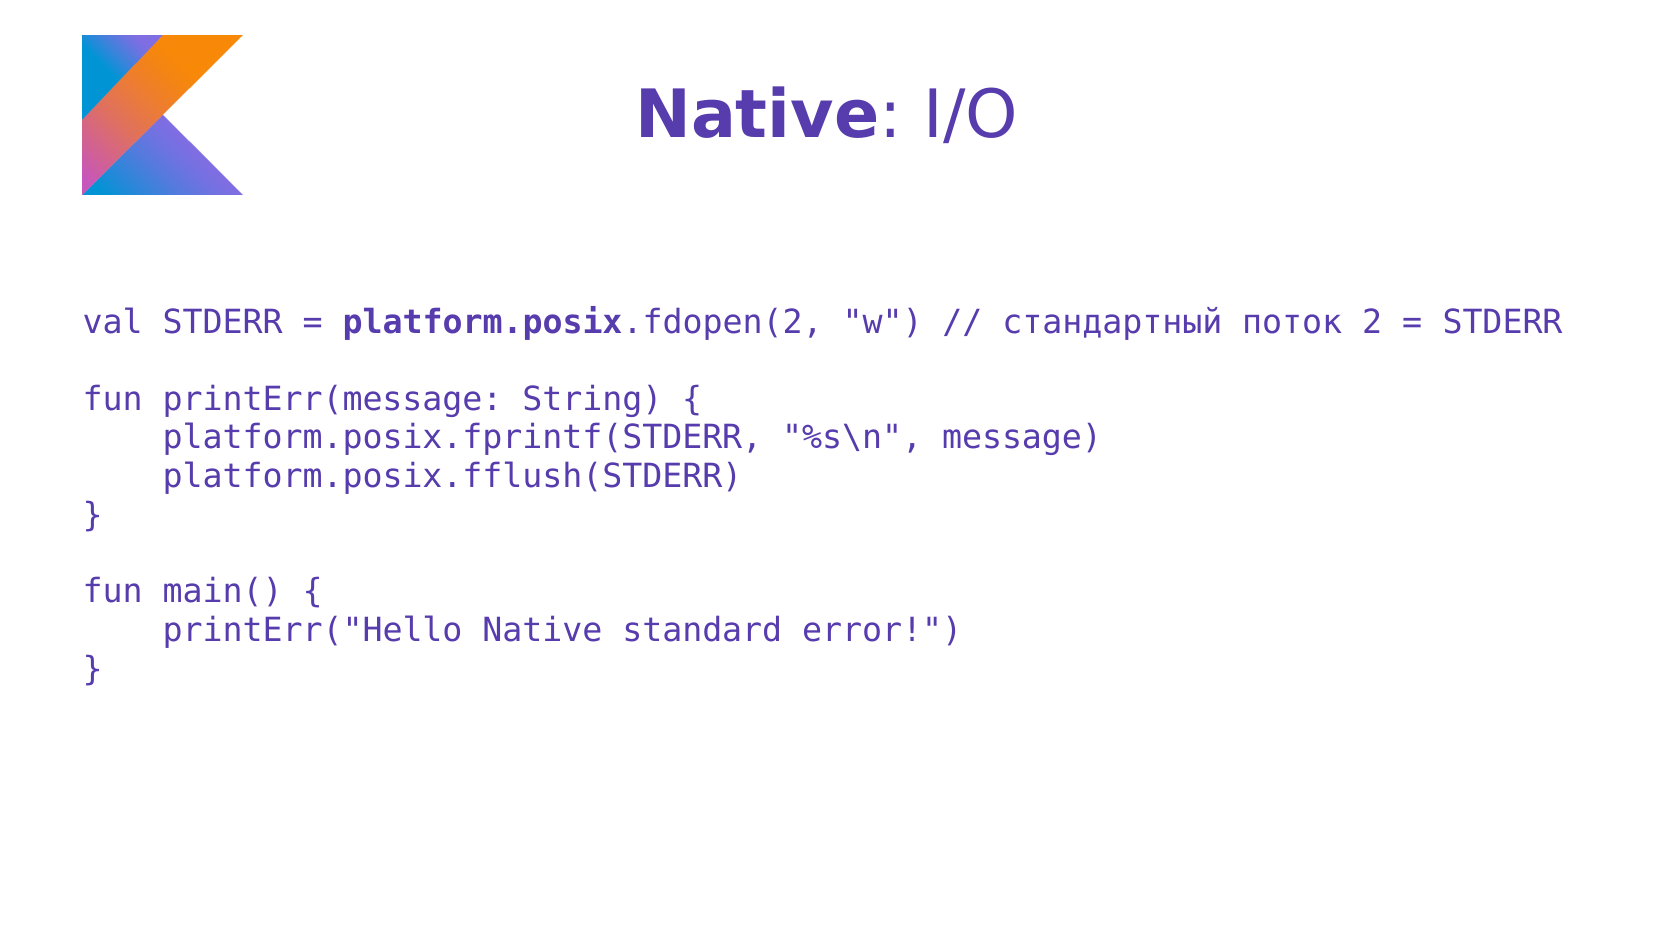

# Native: I/O
val STDERR = platform.posix.fdopen(2, "w") // стандартный поток 2 = STDERR
fun printErr(message: String) {
 platform.posix.fprintf(STDERR, "%s\n", message)
 platform.posix.fflush(STDERR)
}
fun main() {
 printErr("Hello Native standard error!")
}